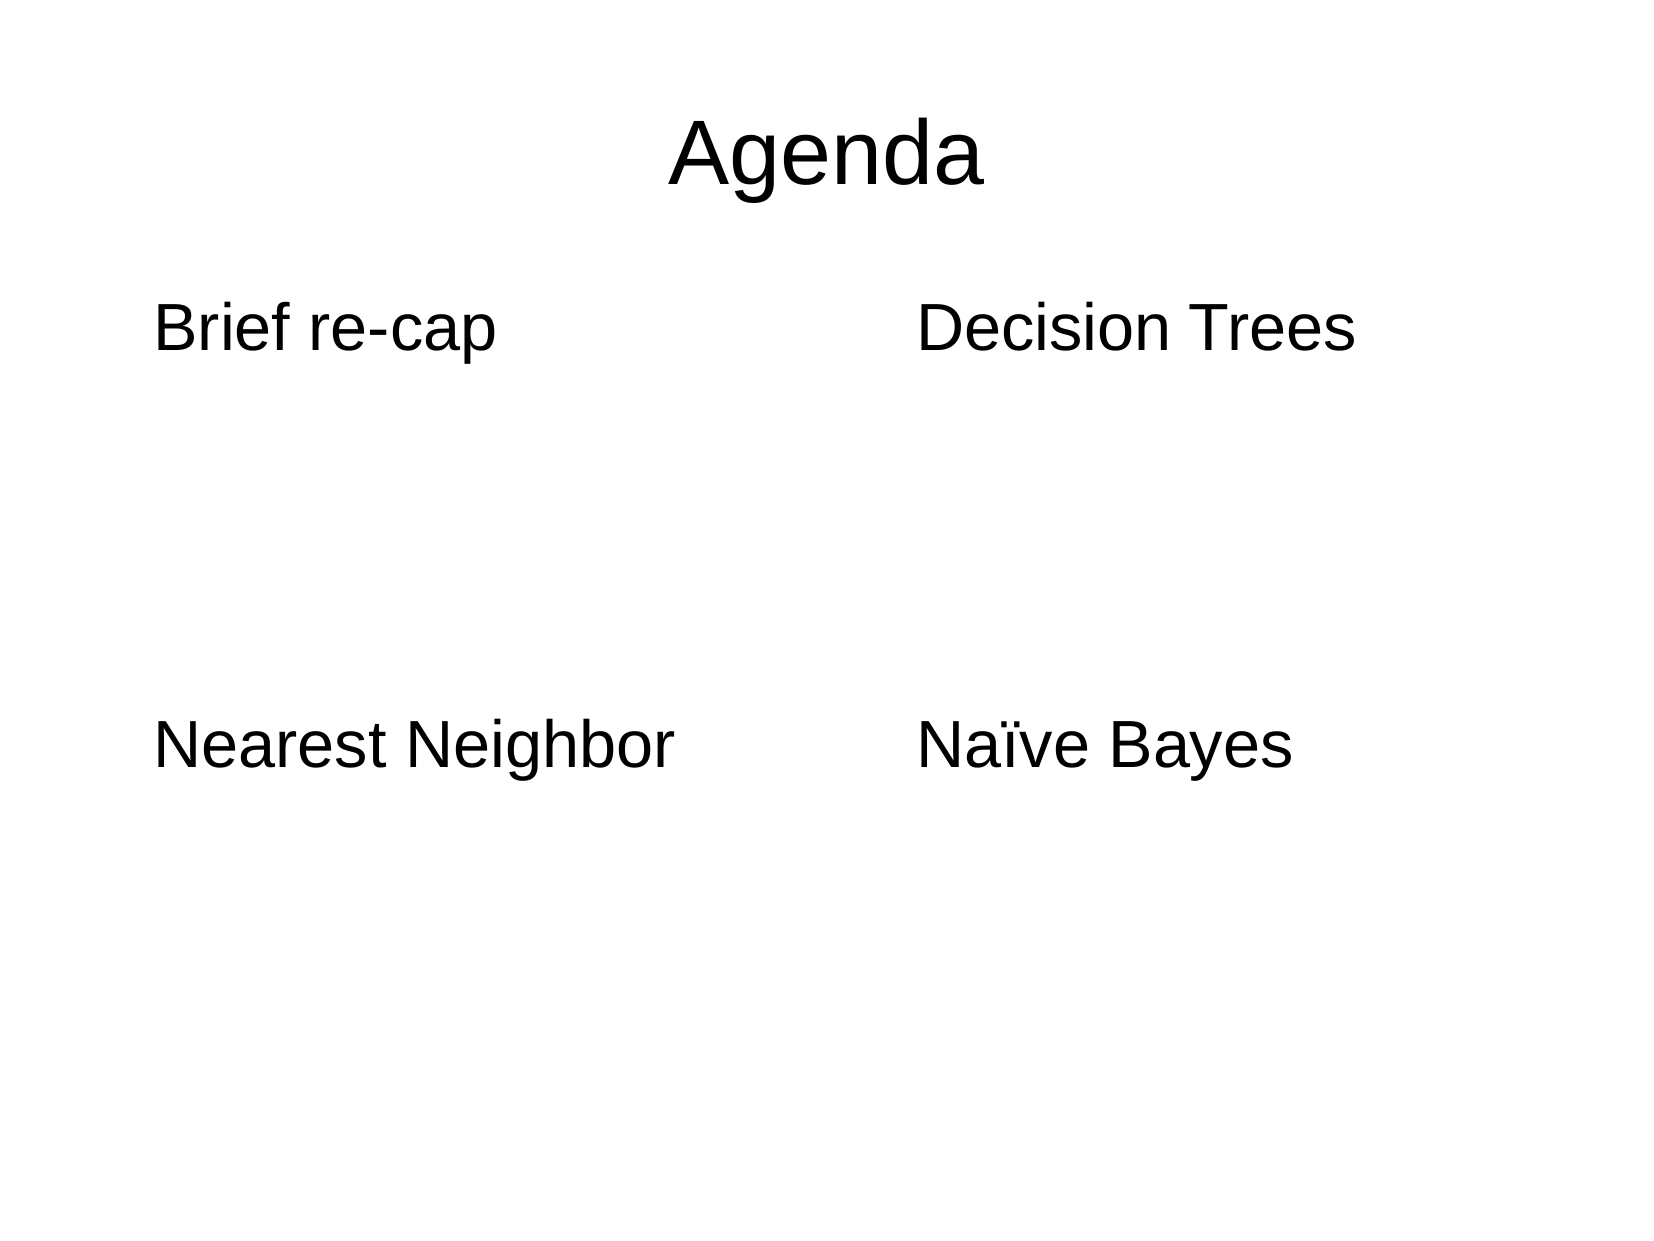

# Agenda
Brief re-cap
Nearest Neighbor
Decision Trees
Naïve Bayes